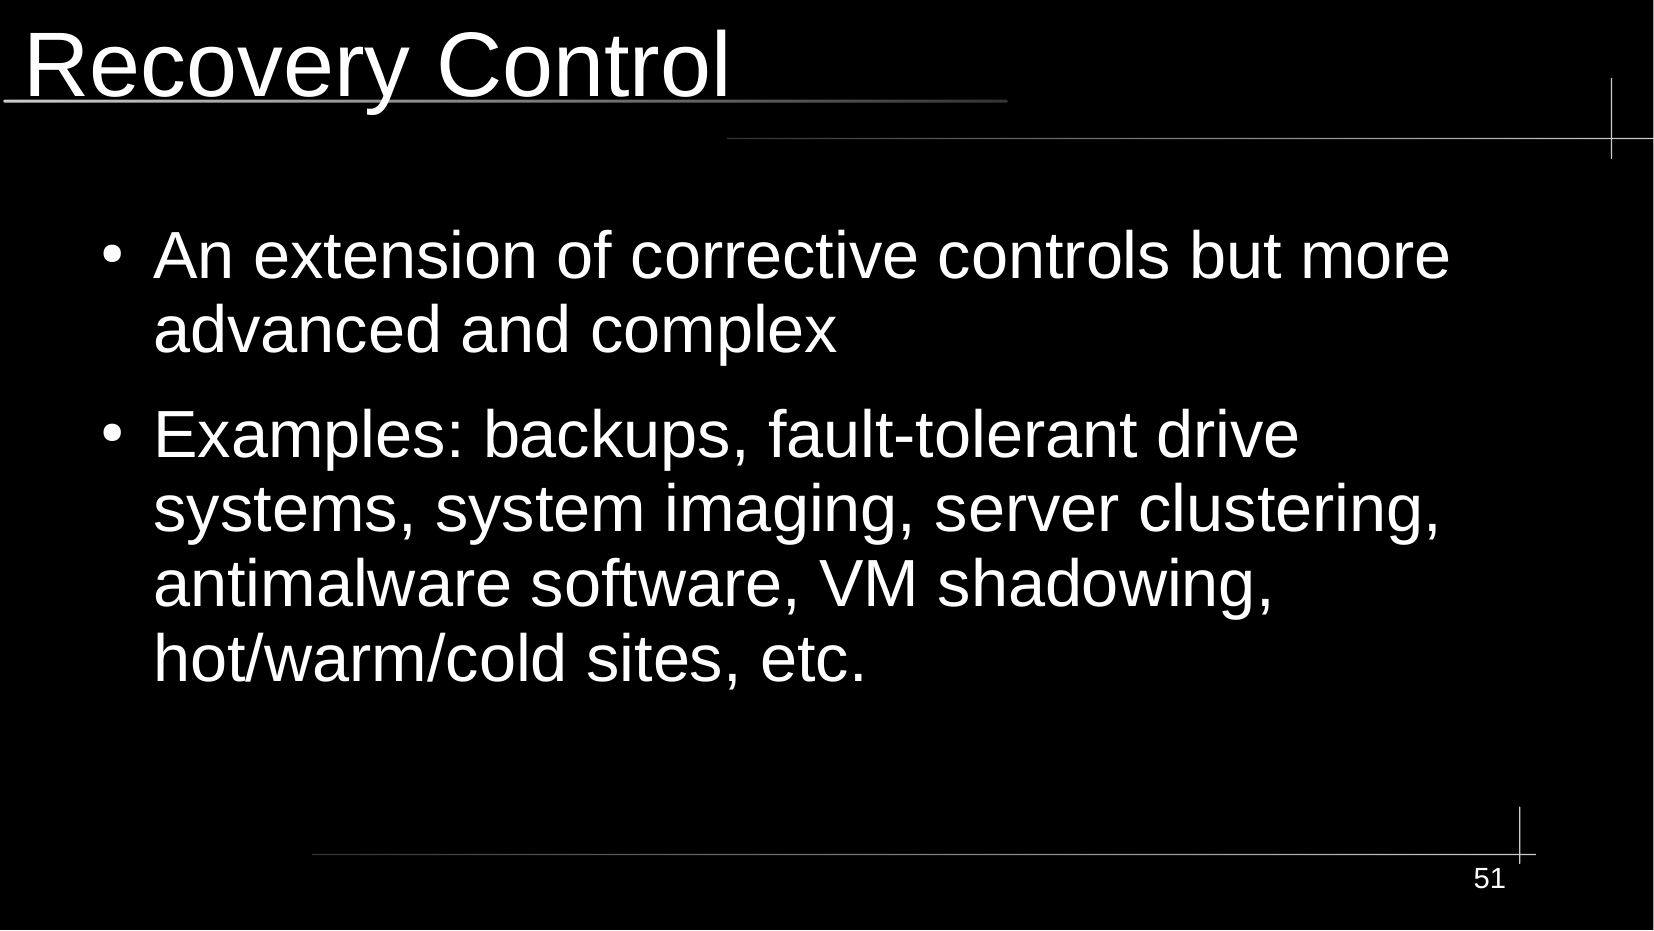

# Recovery Control
An extension of corrective controls but more advanced and complex
Examples: backups, fault-tolerant drive systems, system imaging, server clustering, antimalware software, VM shadowing, hot/warm/cold sites, etc.
51